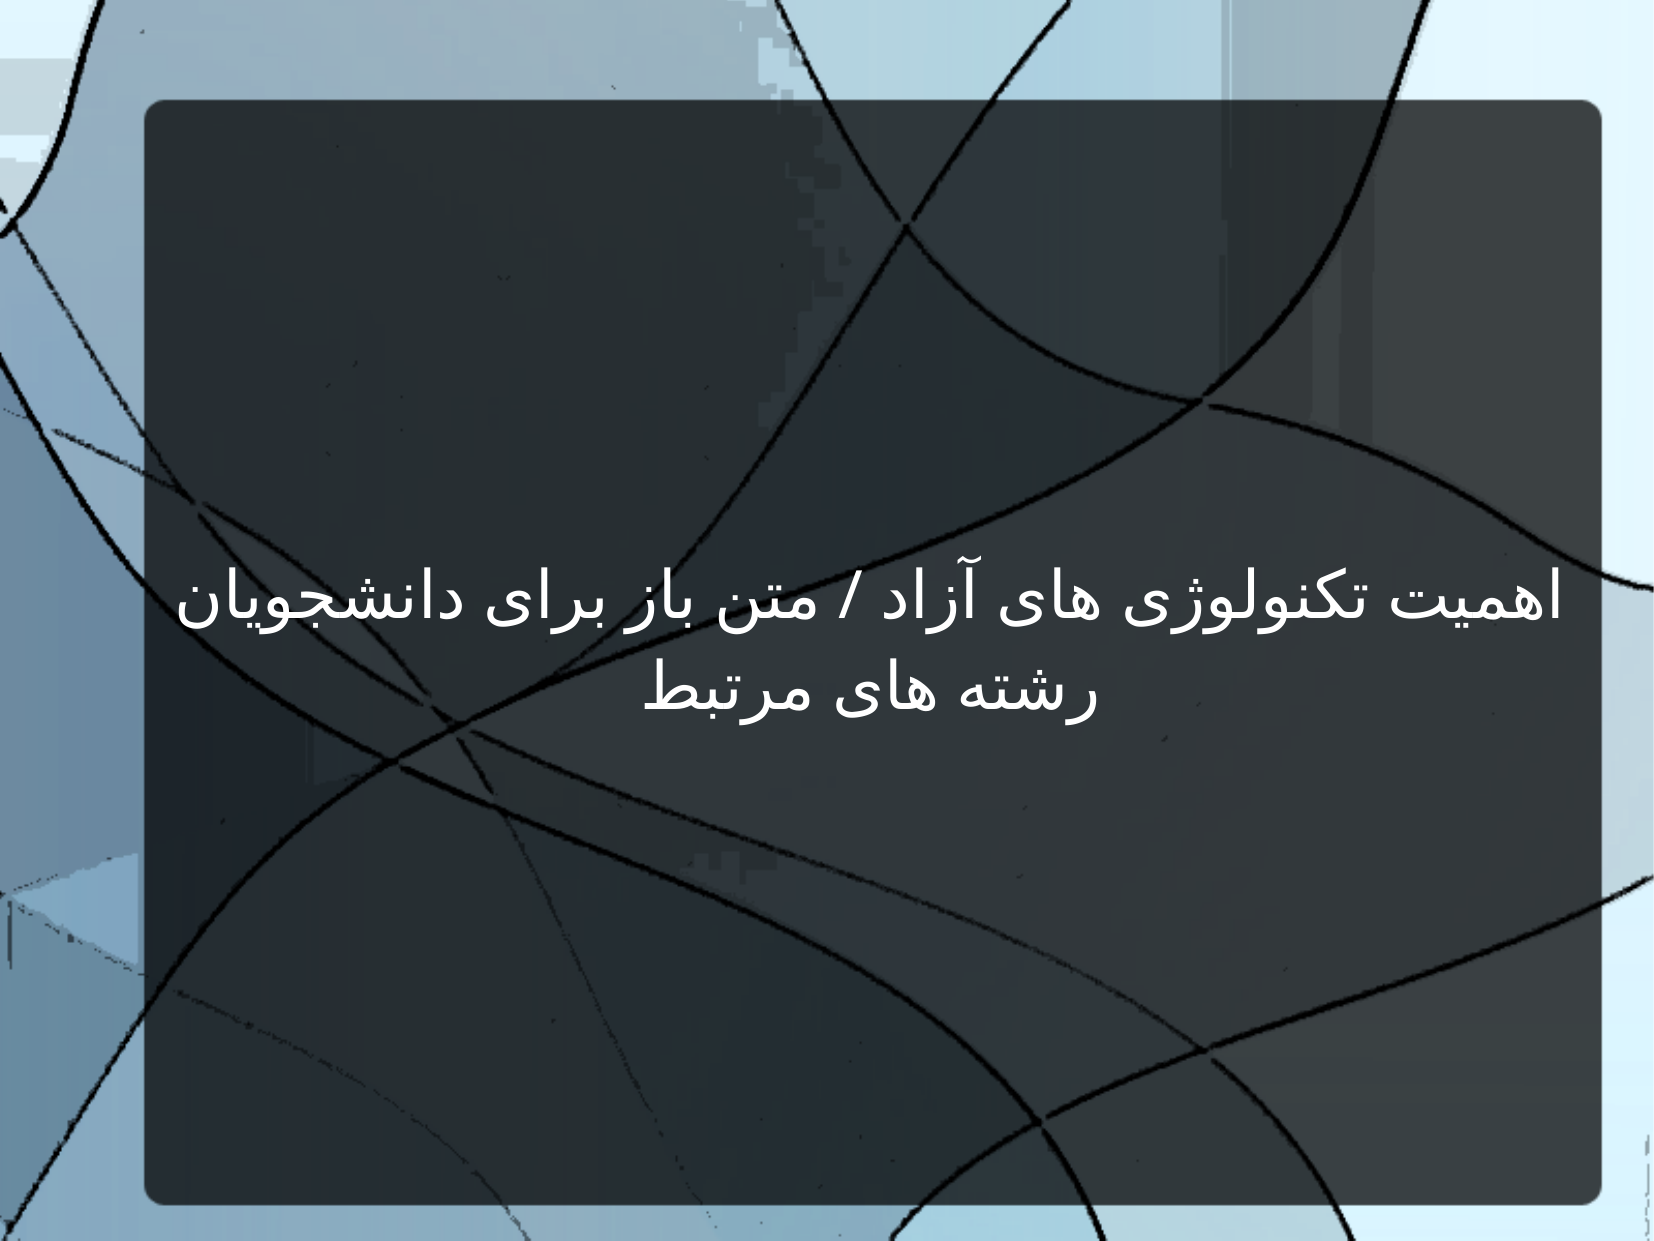

# اهمیت تکنولوژی های آزاد / متن باز برای دانشجویان رشته های مرتبط